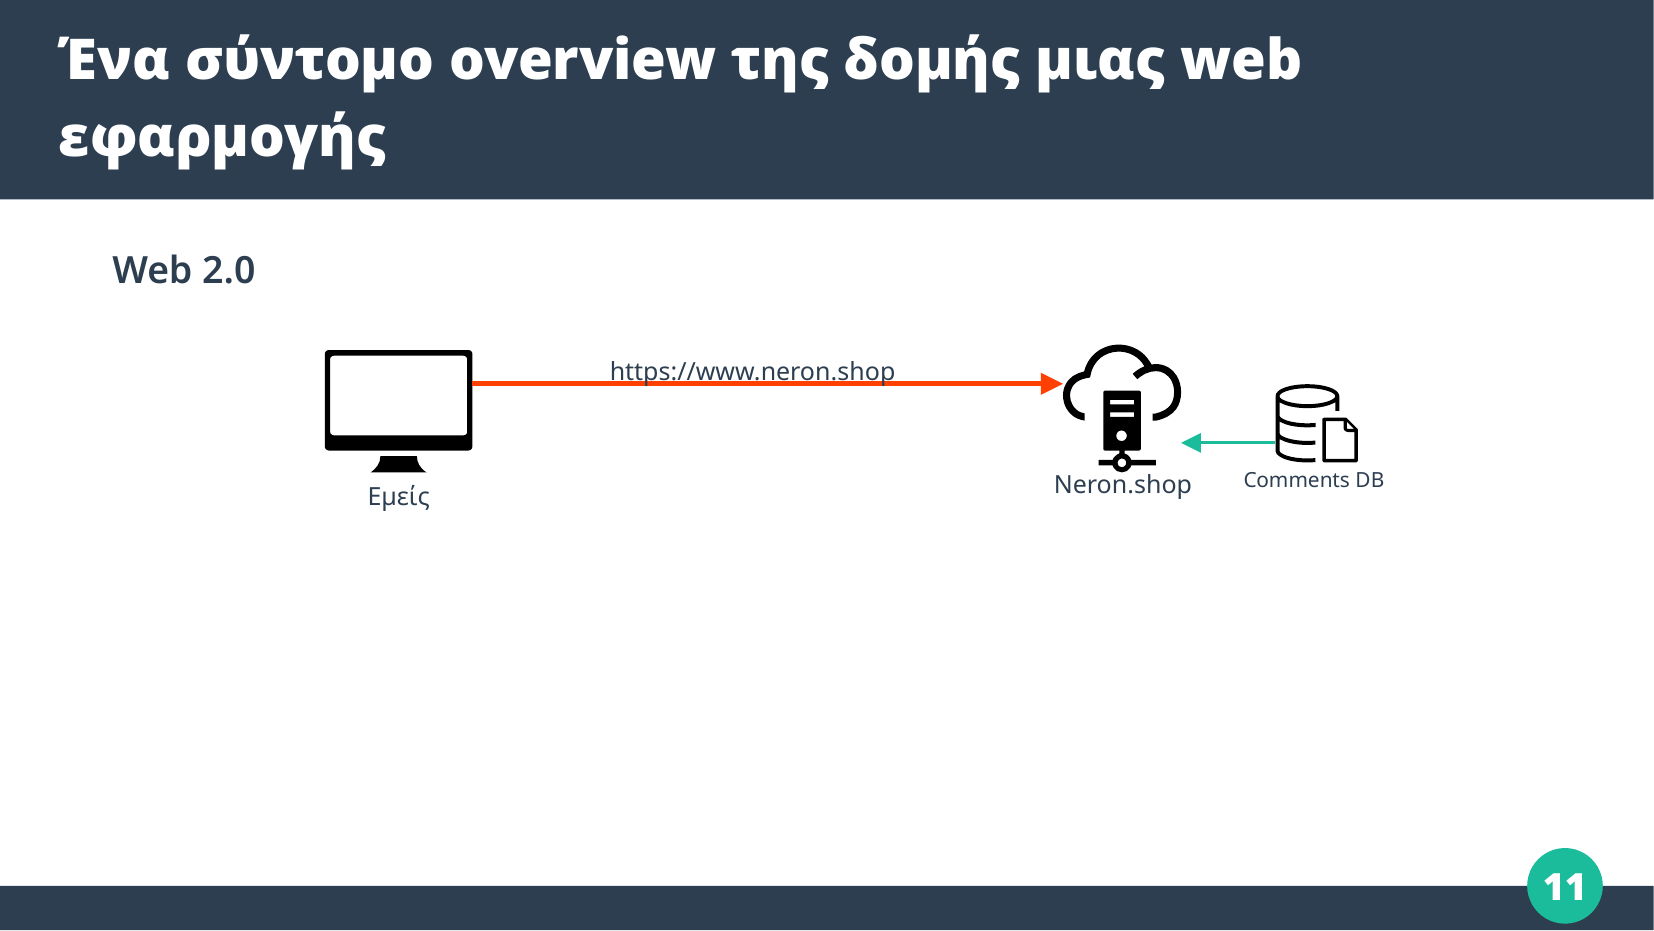

# Ένα σύντομο overview της δομής μιας web εφαρμογής
Web 2.0
https://www.neron.shop
Comments DB
Neron.shop
Εμείς